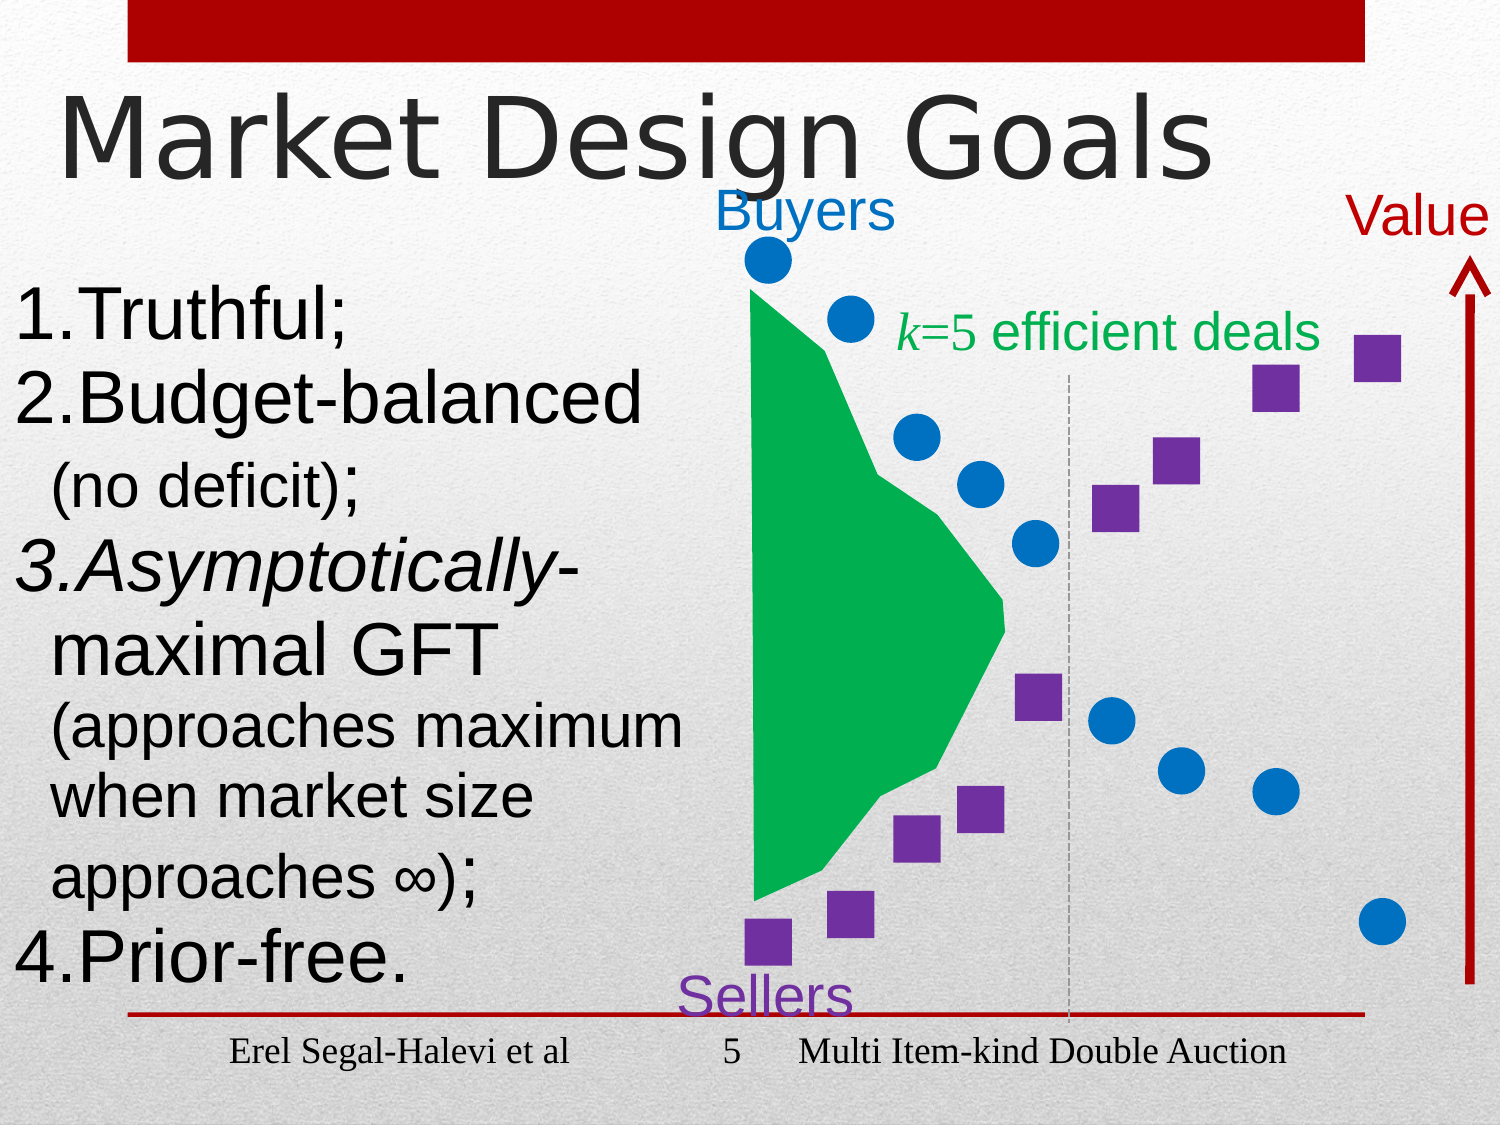

# Market Design Goals
Buyers
Value
Truthful;
Budget-balanced (no deficit);
Asymptotically-maximal GFT (approaches maximum when market size approaches ∞);
Prior-free.
k=5 efficient deals
Sellers